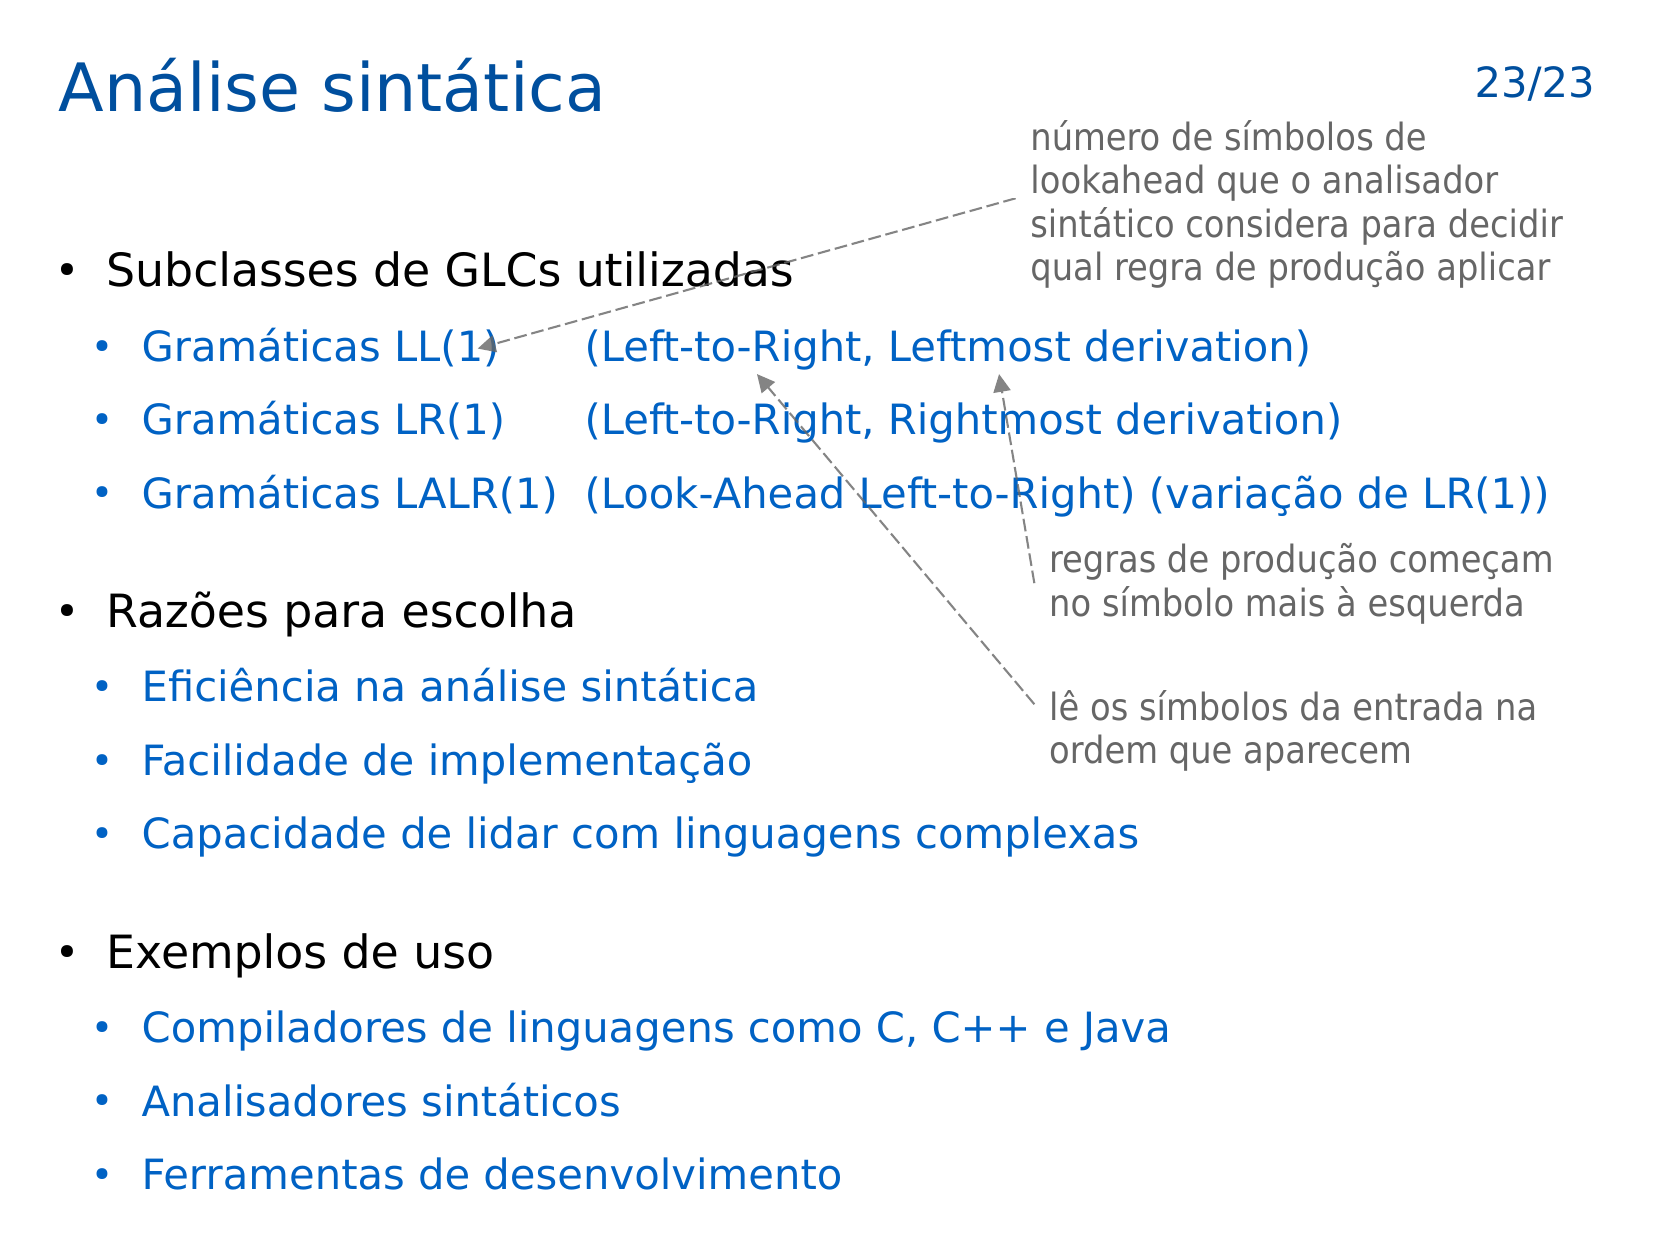

# Análise sintática
23
número de símbolos de lookahead que o analisador sintático considera para decidir qual regra de produção aplicar
Subclasses de GLCs utilizadas
Gramáticas LL(1) 	(Left-to-Right, Leftmost derivation)
Gramáticas LR(1) 	(Left-to-Right, Rightmost derivation)
Gramáticas LALR(1) 	(Look-Ahead Left-to-Right) (variação de LR(1))
Razões para escolha
Eficiência na análise sintática
Facilidade de implementação
Capacidade de lidar com linguagens complexas
Exemplos de uso
Compiladores de linguagens como C, C++ e Java
Analisadores sintáticos
Ferramentas de desenvolvimento
regras de produção começam no símbolo mais à esquerda
lê os símbolos da entrada na ordem que aparecem